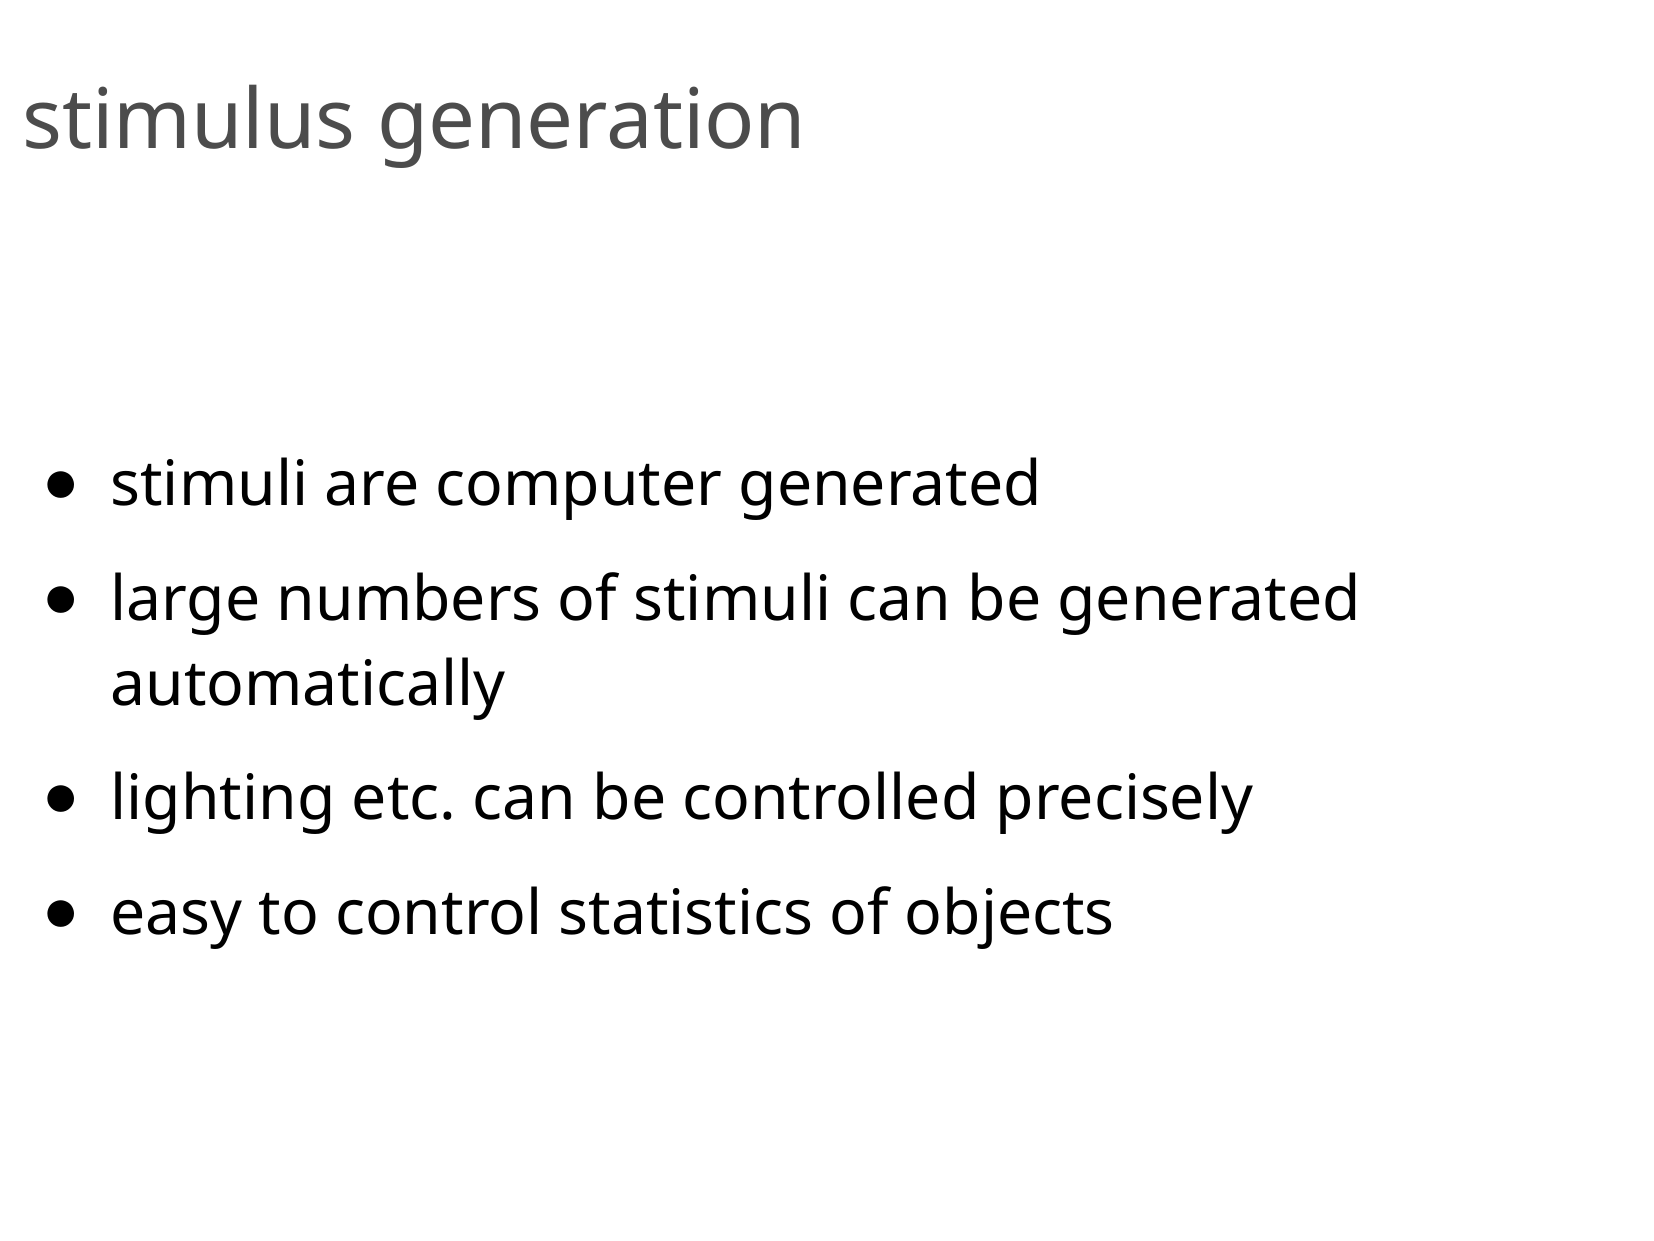

# stimulus generation
stimuli are computer generated
large numbers of stimuli can be generated automatically
lighting etc. can be controlled precisely
easy to control statistics of objects